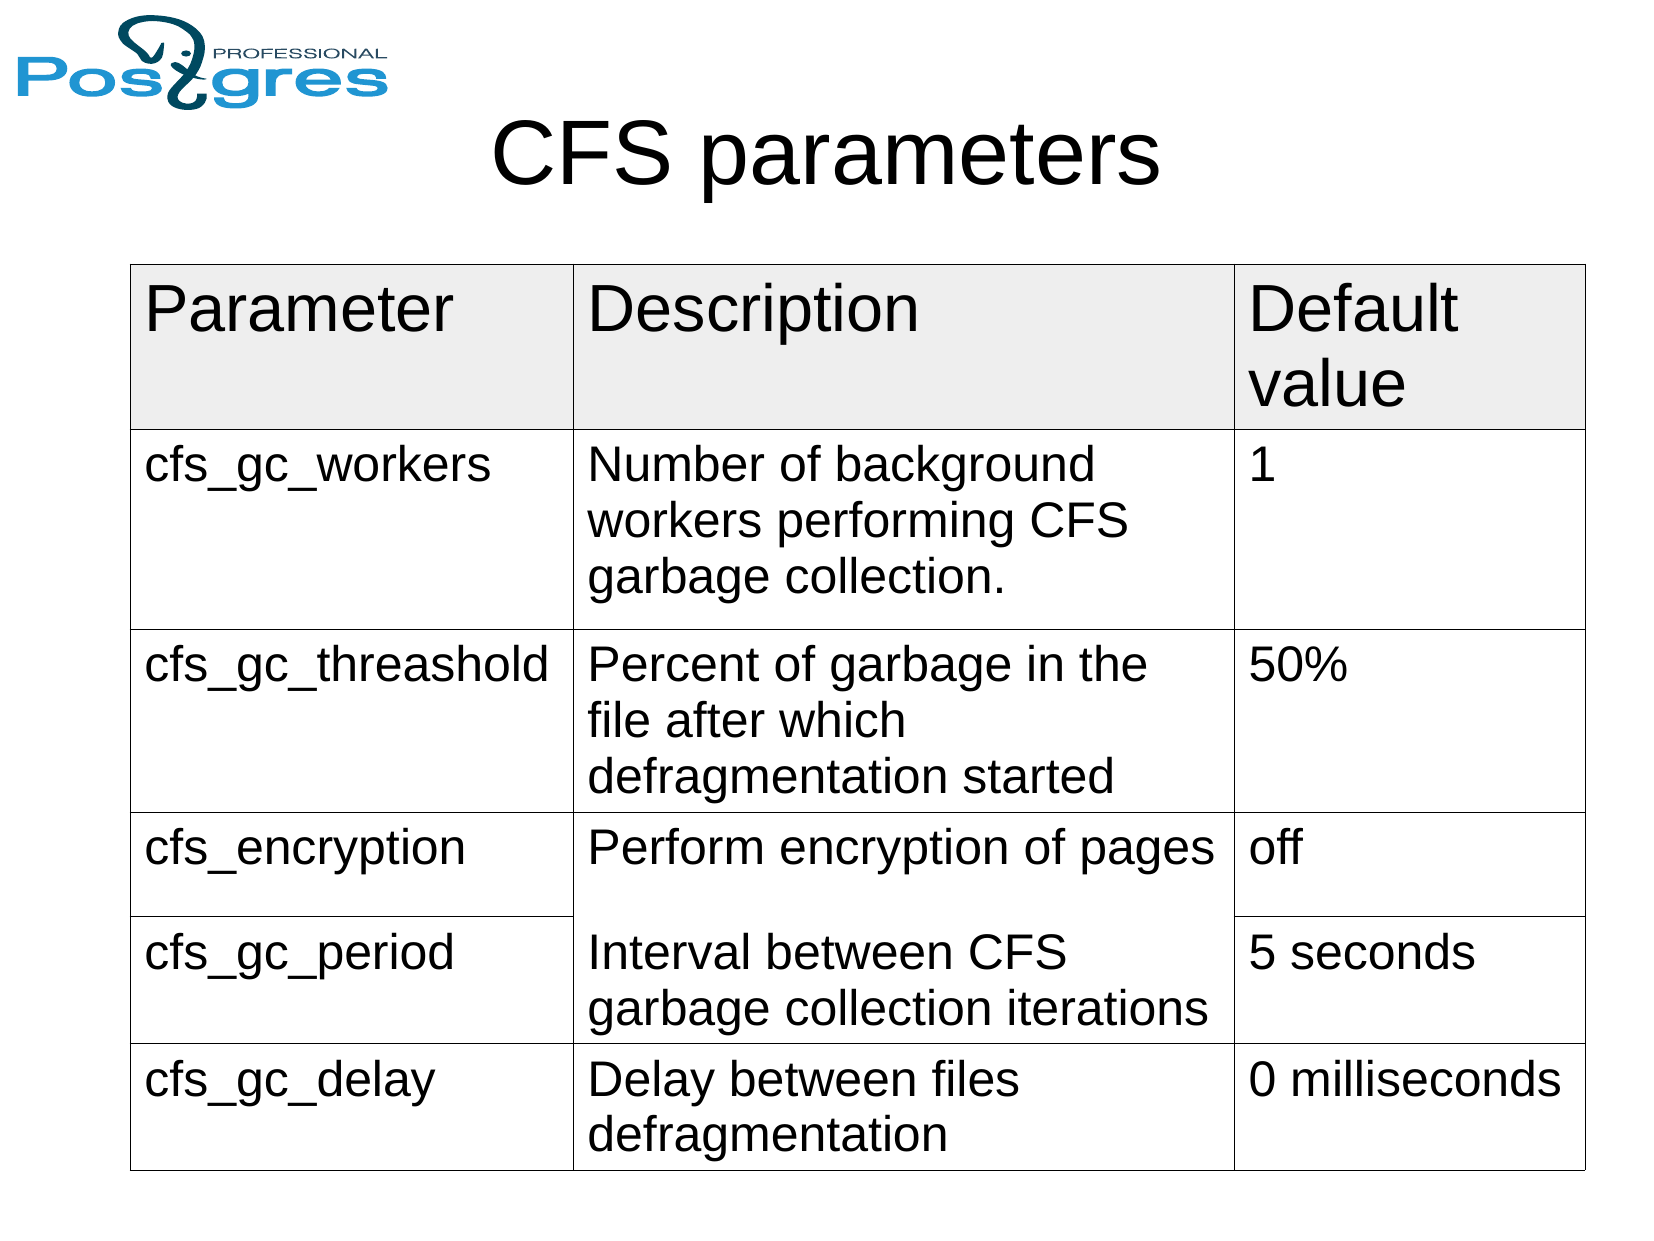

# CFS parameters
| Parameter | Description | Default value |
| --- | --- | --- |
| cfs\_gc\_workers | Number of background workers performing CFS garbage collection. | 1 |
| cfs\_gc\_threashold | Percent of garbage in the file after which defragmentation started | 50% |
| cfs\_encryption | Perform encryption of pages | off |
| cfs\_gc\_period | Interval between CFS garbage collection iterations | 5 seconds |
| cfs\_gc\_delay | Delay between files defragmentation | 0 milliseconds |